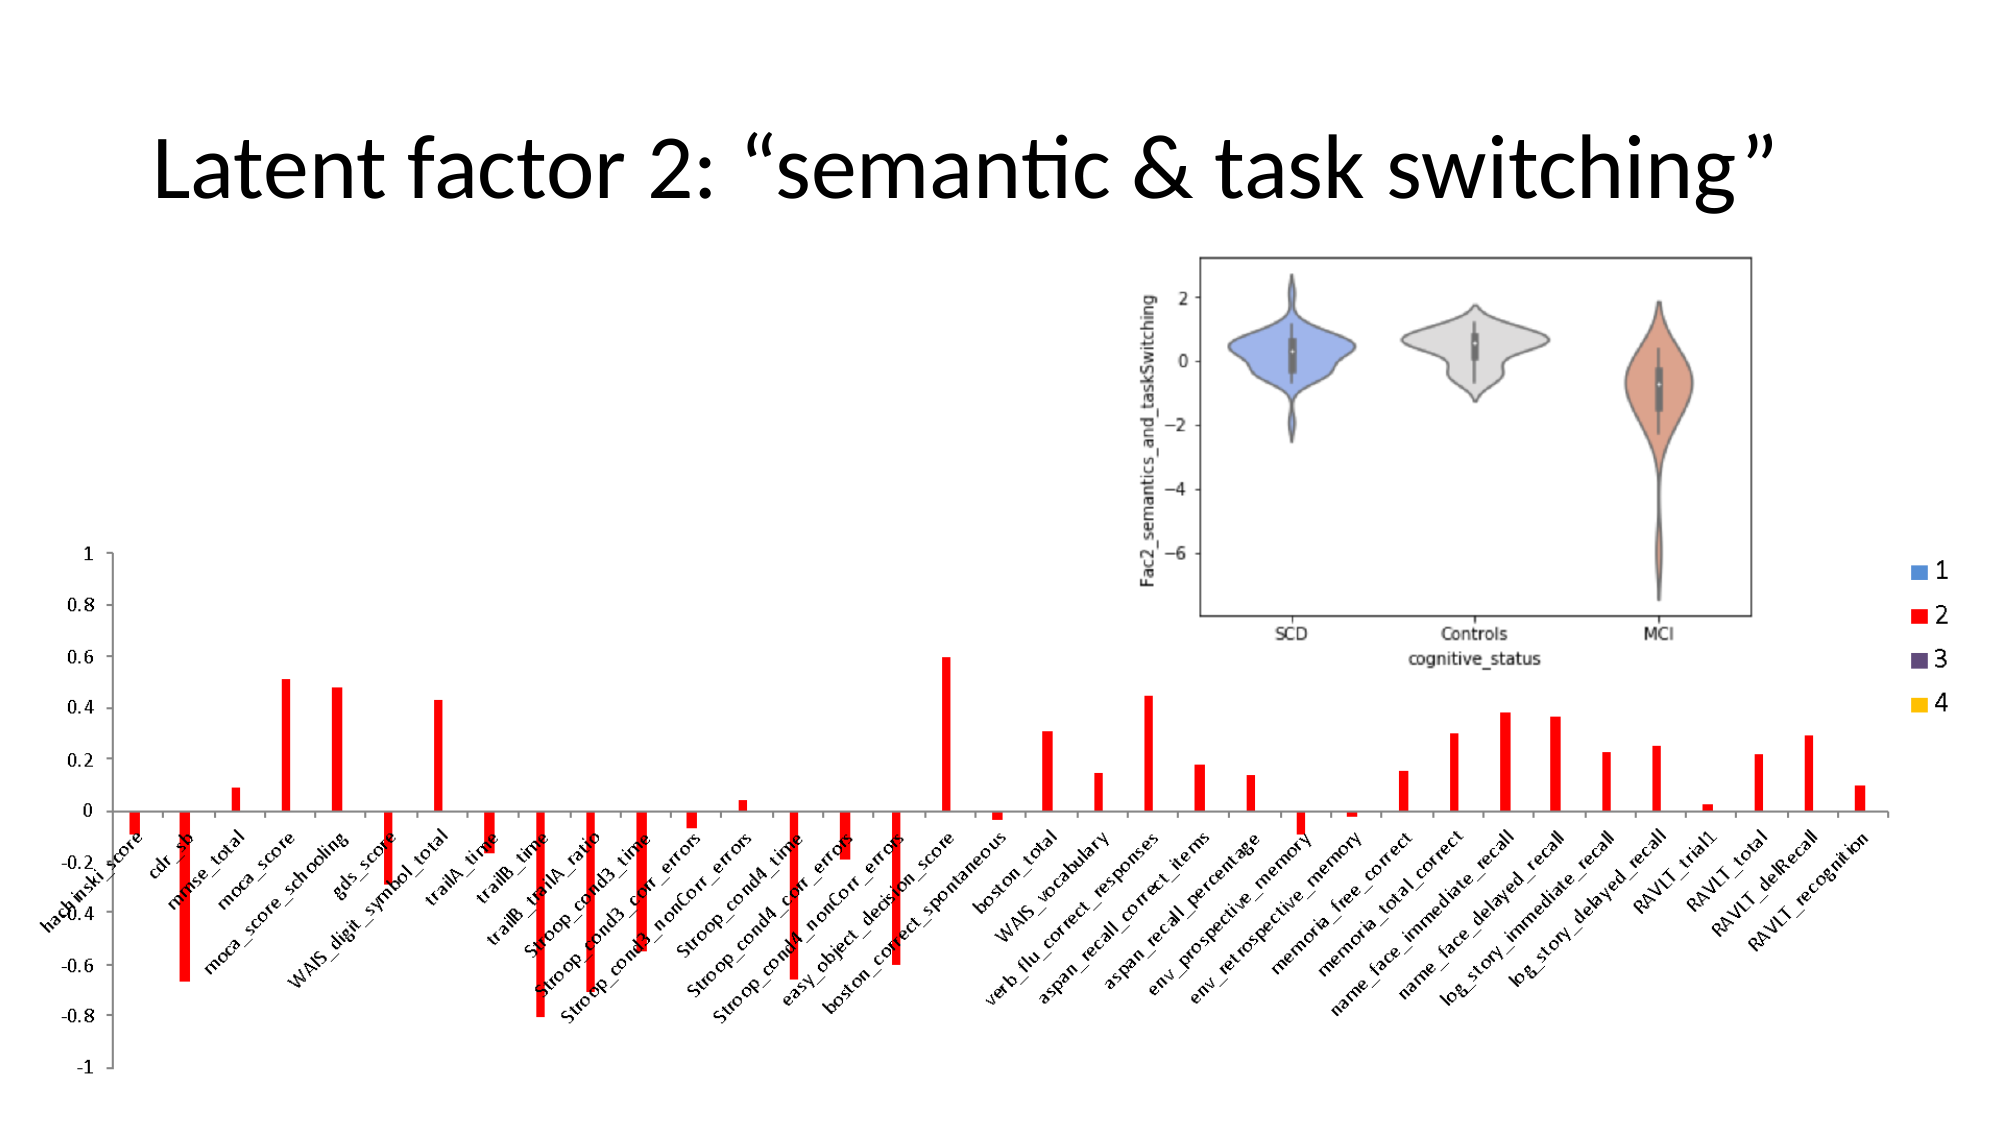

# Latent factor 2: “semantic & task switching”